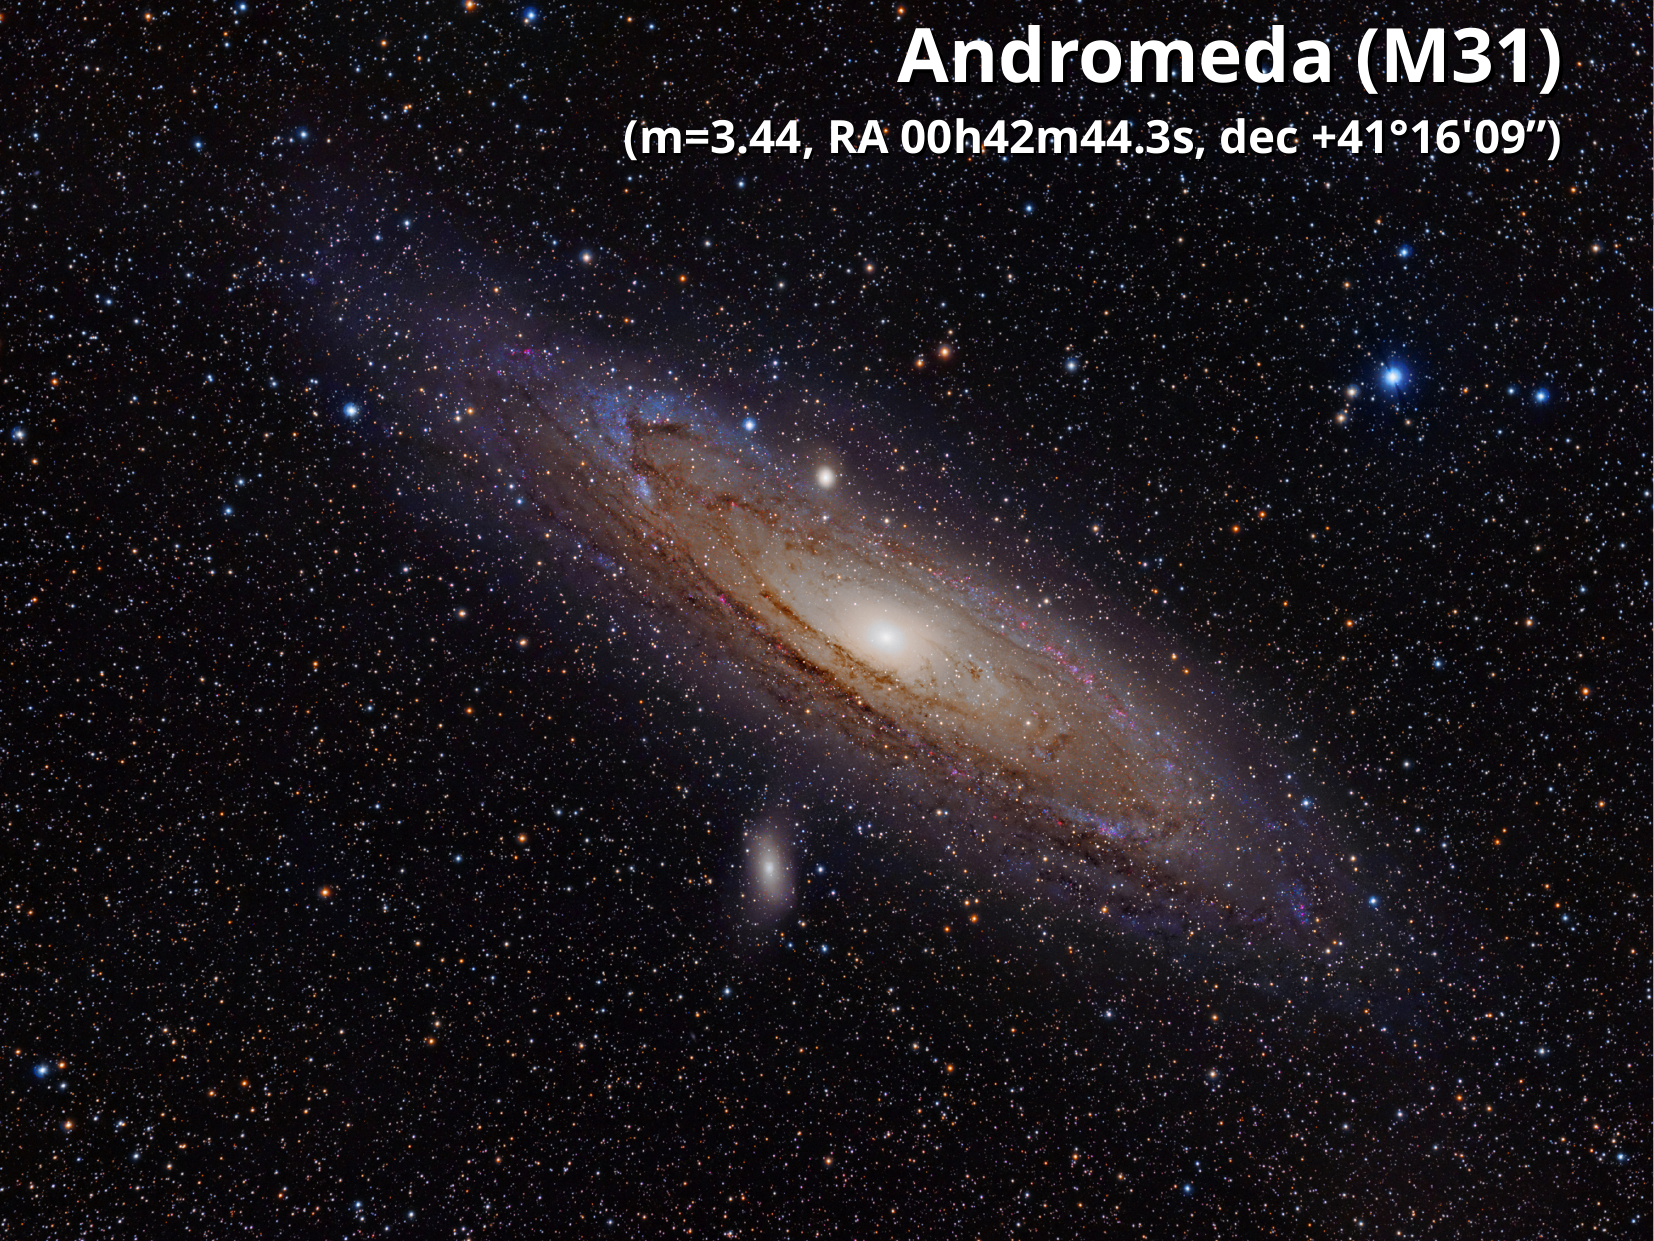

# Andromeda (M31) (m=3.44, RA 00h42m44.3s, dec +41°16'09”)
Nov 05, 2019
Asorey IPAC 2019 U03C01
31